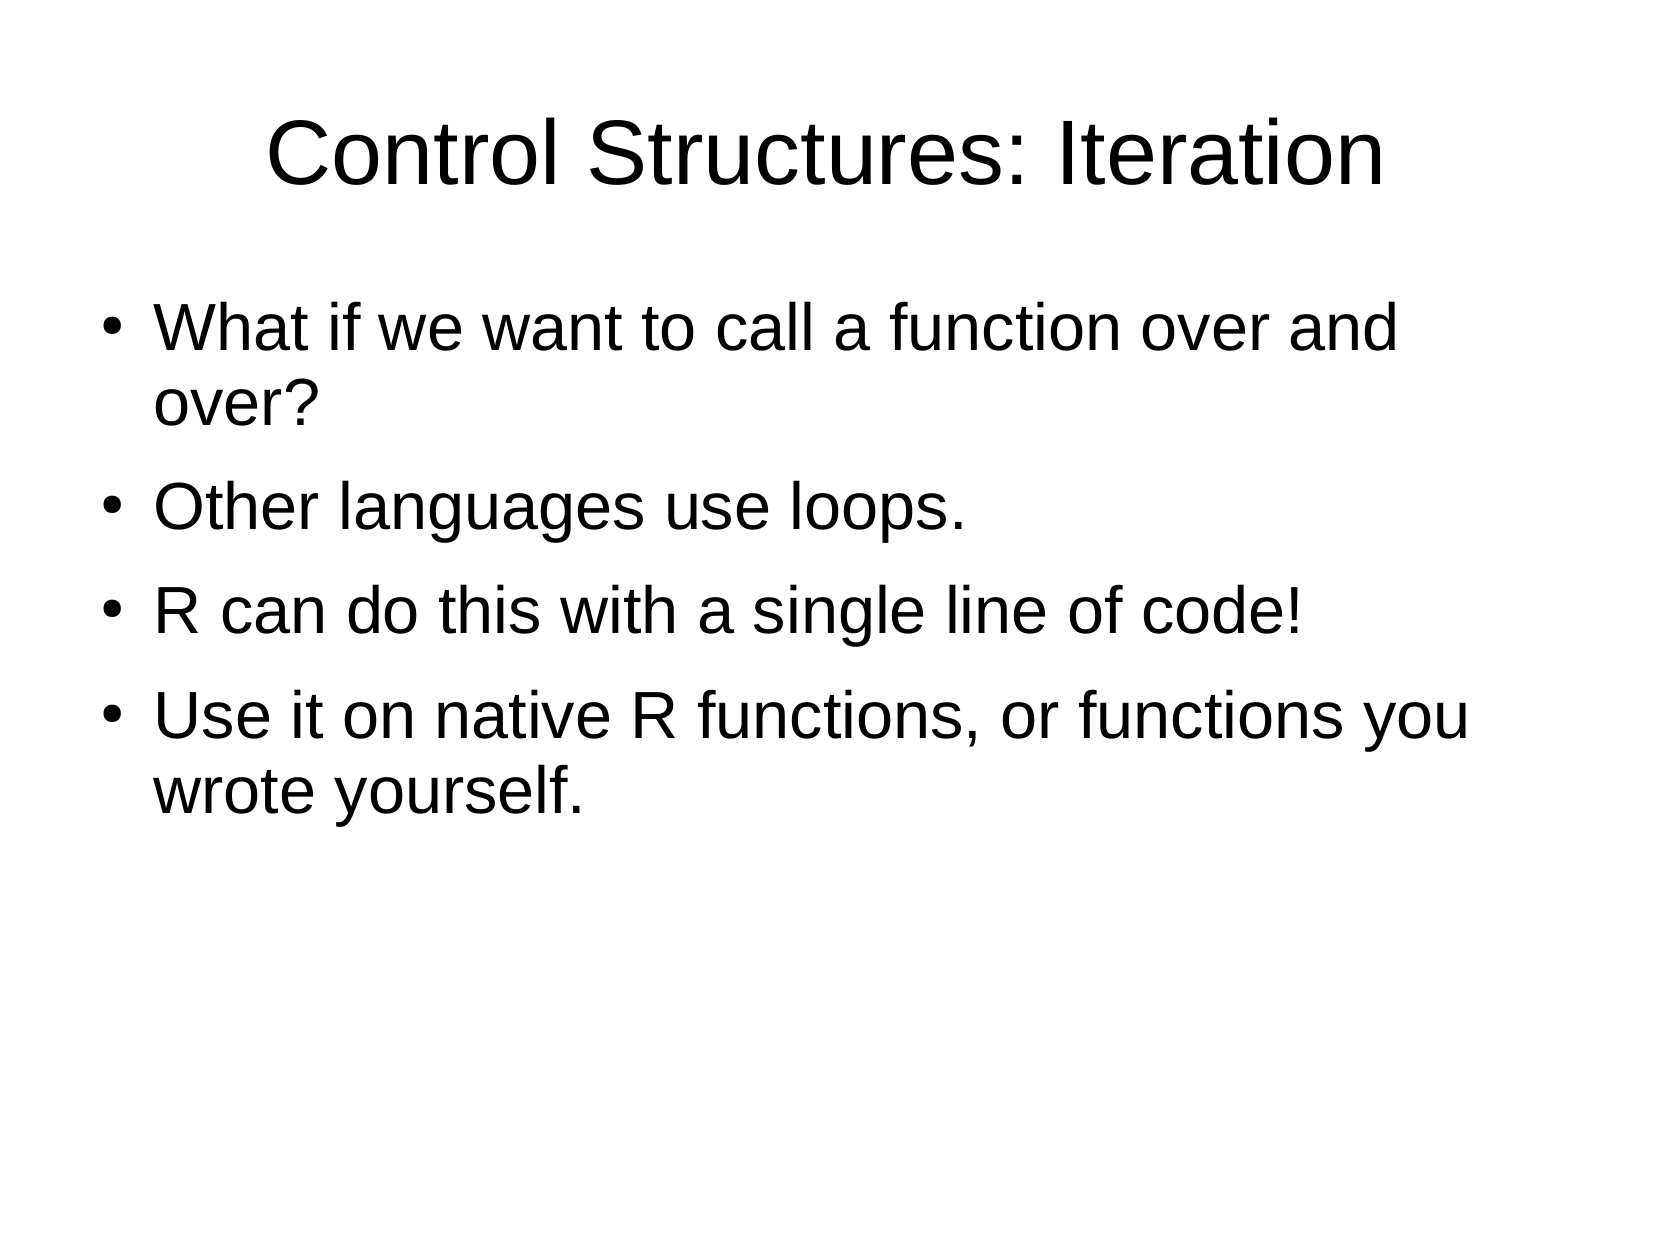

# Control Structures: Iteration
What if we want to call a function over and over?
Other languages use loops.
R can do this with a single line of code!
Use it on native R functions, or functions you wrote yourself.